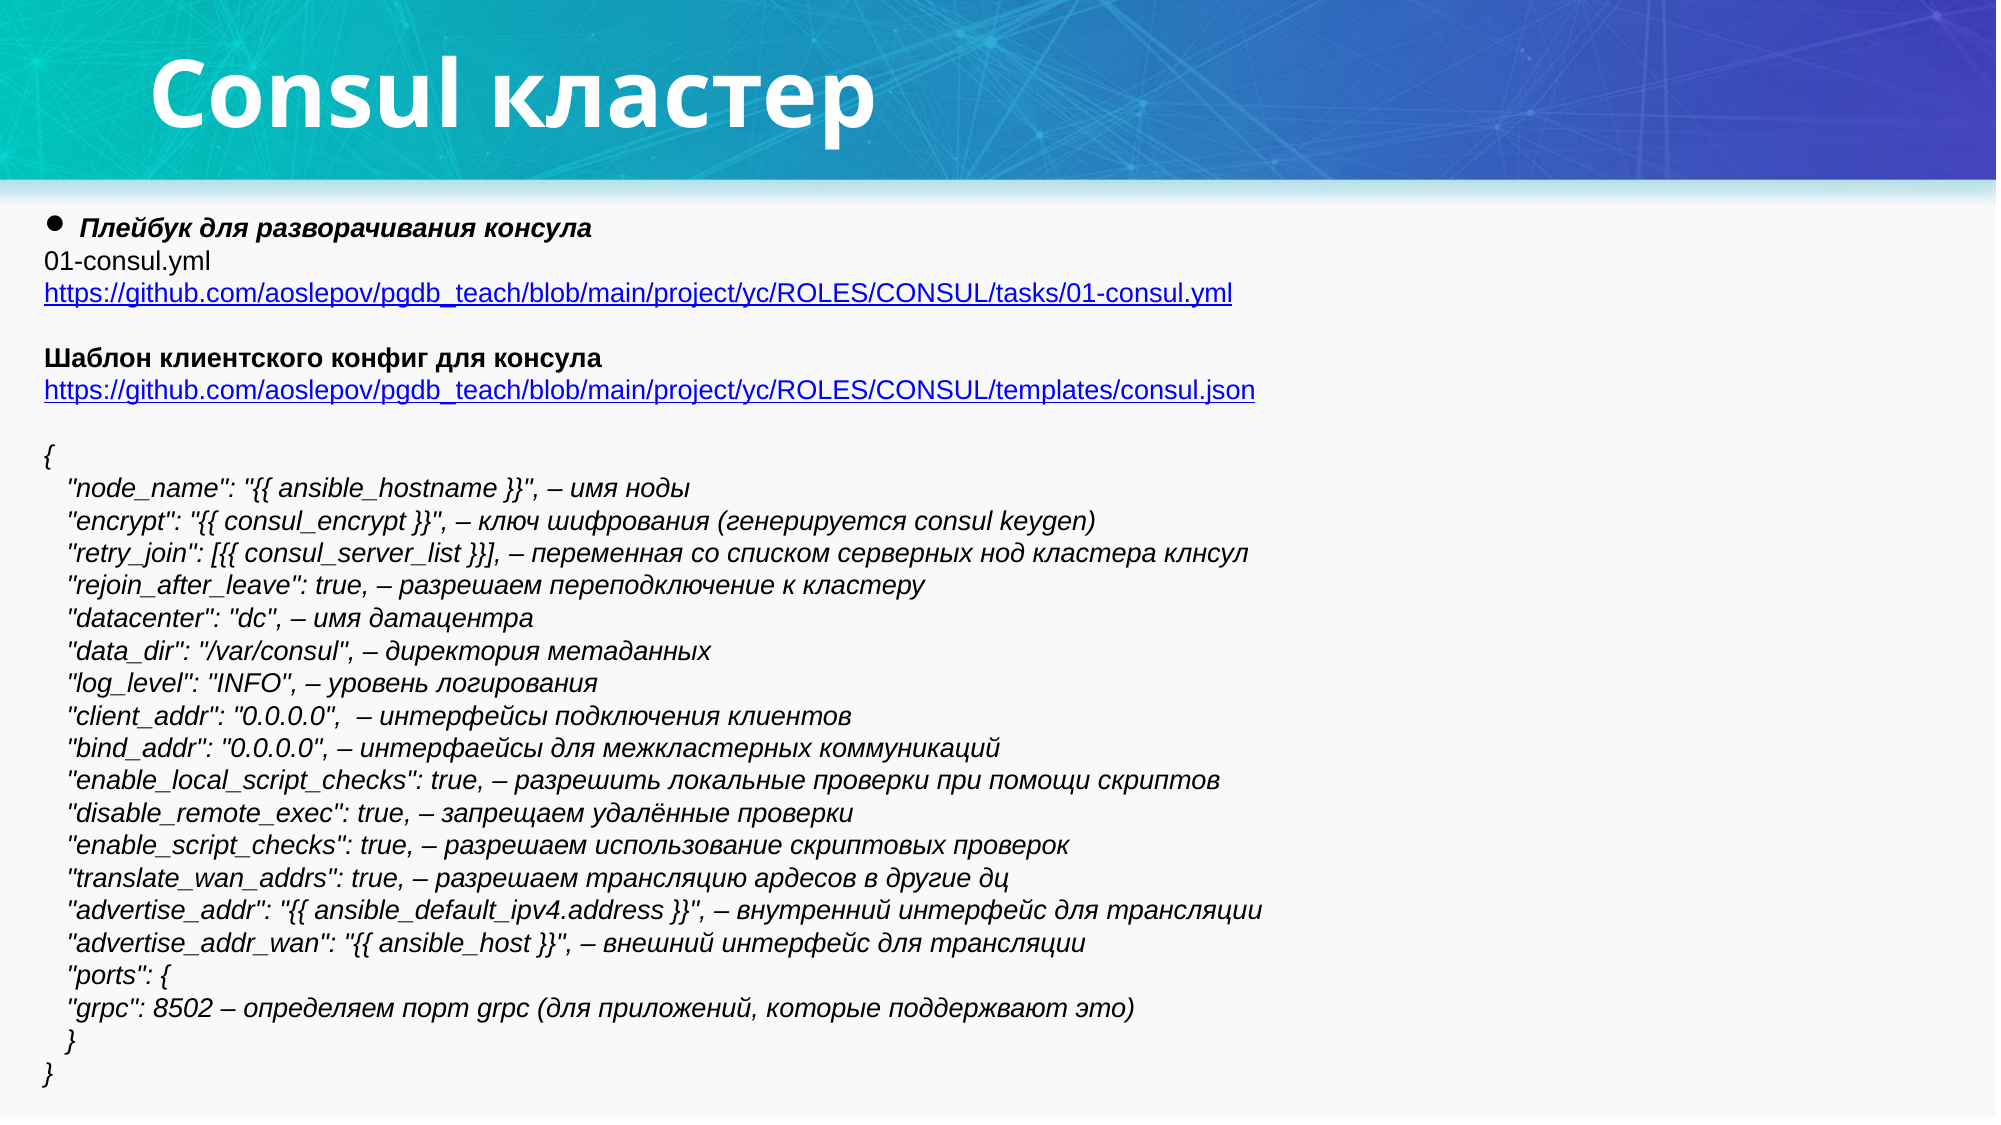

Consul кластер
Плейбук для разворачивания консула
01-consul.yml
https://github.com/aoslepov/pgdb_teach/blob/main/project/yc/ROLES/CONSUL/tasks/01-consul.yml
Шаблон клиентского конфиг для консула
https://github.com/aoslepov/pgdb_teach/blob/main/project/yc/ROLES/CONSUL/templates/consul.json
{
 "node_name": "{{ ansible_hostname }}", – имя ноды
 "encrypt": "{{ consul_encrypt }}", – ключ шифрования (генерируется consul keygen)
 "retry_join": [{{ consul_server_list }}], – переменная со списком серверных нод кластера клнсул
 "rejoin_after_leave": true, – разрешаем переподключение к кластеру
 "datacenter": "dc", – имя датацентра
 "data_dir": "/var/consul", – директория метаданных
 "log_level": "INFO", – уровень логирования
 "client_addr": "0.0.0.0", – интерфейсы подключения клиентов
 "bind_addr": "0.0.0.0", – интерфаейсы для межкластерных коммуникаций
 "enable_local_script_checks": true, – разрешить локальные проверки при помощи скриптов
 "disable_remote_exec": true, – запрещаем удалённые проверки
 "enable_script_checks": true, – разрешаем использование скриптовых проверок
 "translate_wan_addrs": true, – разрешаем трансляцию ардесов в другие дц
 "advertise_addr": "{{ ansible_default_ipv4.address }}", – внутренний интерфейс для трансляции
 "advertise_addr_wan": "{{ ansible_host }}", – внешний интерфейс для трансляции
 "ports": {
 "grpc": 8502 – определяем порт grpc (для приложений, которые поддержвают это)
 }
}